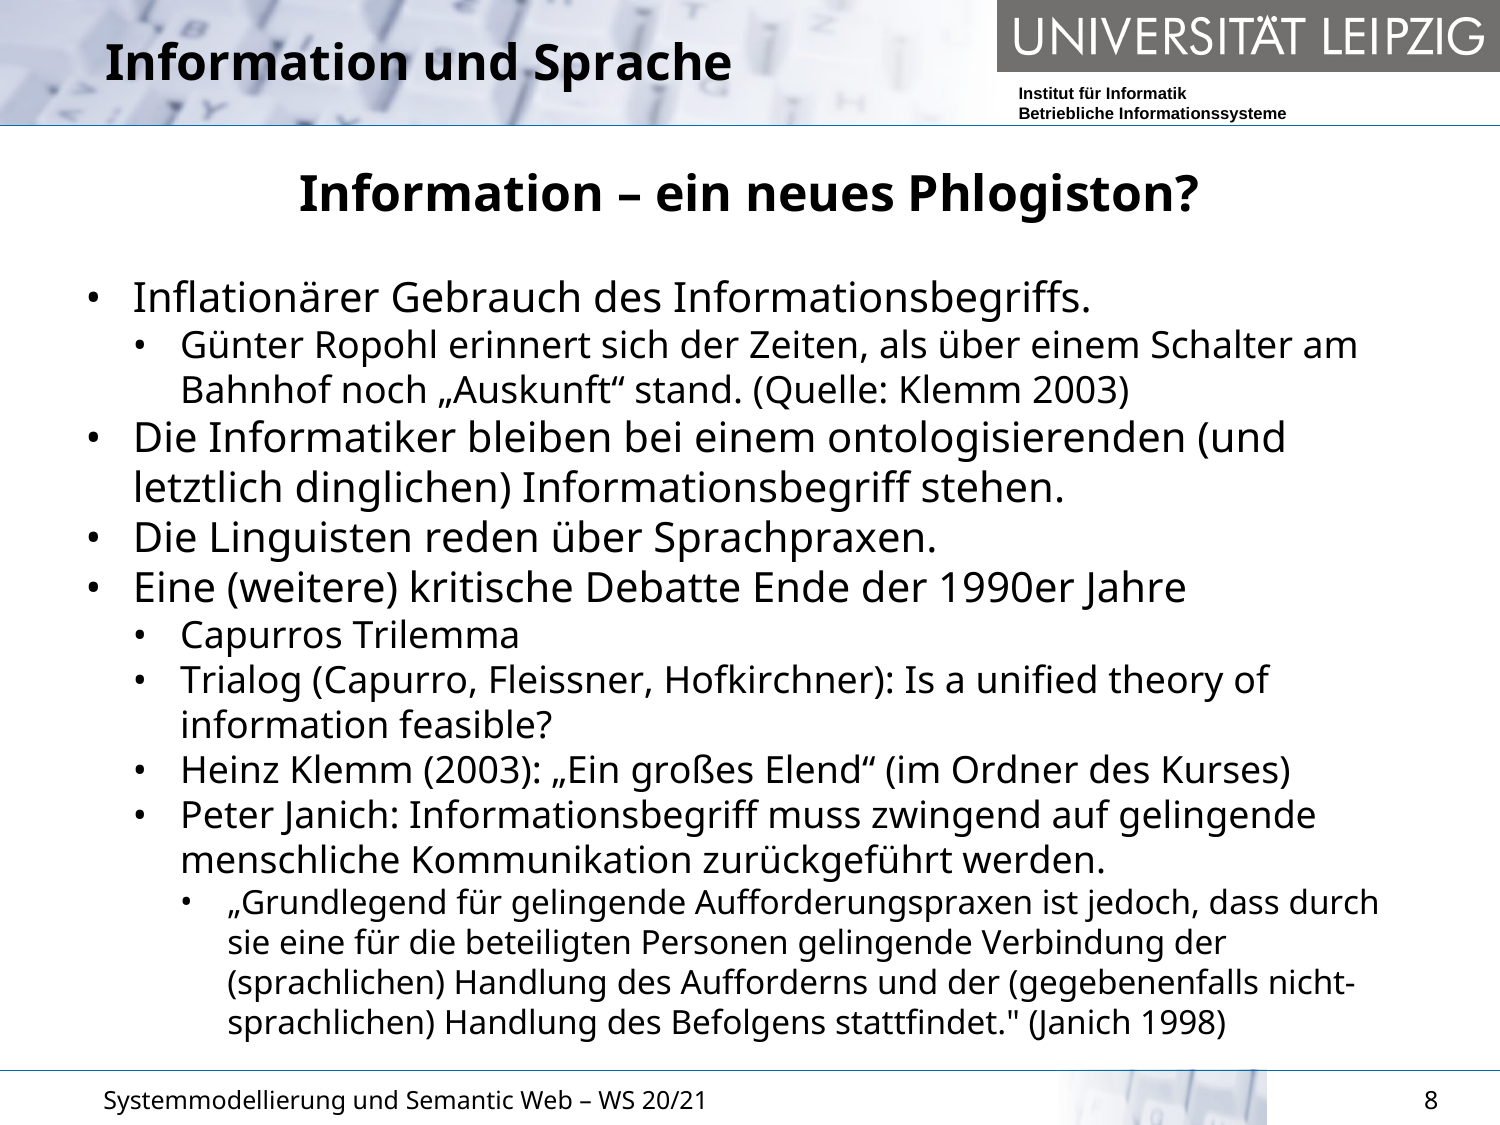

Information und Sprache
Information – ein neues Phlogiston?
Inflationärer Gebrauch des Informationsbegriffs.
Günter Ropohl erinnert sich der Zeiten, als über einem Schalter am Bahnhof noch „Auskunft“ stand. (Quelle: Klemm 2003)
Die Informatiker bleiben bei einem ontologisierenden (und letztlich dinglichen) Informationsbegriff stehen.
Die Linguisten reden über Sprachpraxen.
Eine (weitere) kritische Debatte Ende der 1990er Jahre
Capurros Trilemma
Trialog (Capurro, Fleissner, Hofkirchner): Is a unified theory of information feasible?
Heinz Klemm (2003): „Ein großes Elend“ (im Ordner des Kurses)
Peter Janich: Informationsbegriff muss zwingend auf gelingende menschliche Kommunikation zurückgeführt werden.
„Grundlegend für gelingende Aufforderungspraxen ist jedoch, dass durch sie eine für die beteiligten Personen gelingende Verbindung der (sprachlichen) Handlung des Aufforderns und der (gegebenenfalls nicht-sprachlichen) Handlung des Befolgens stattfindet." (Janich 1998)
Systemmodellierung und Semantic Web – WS 20/21
8